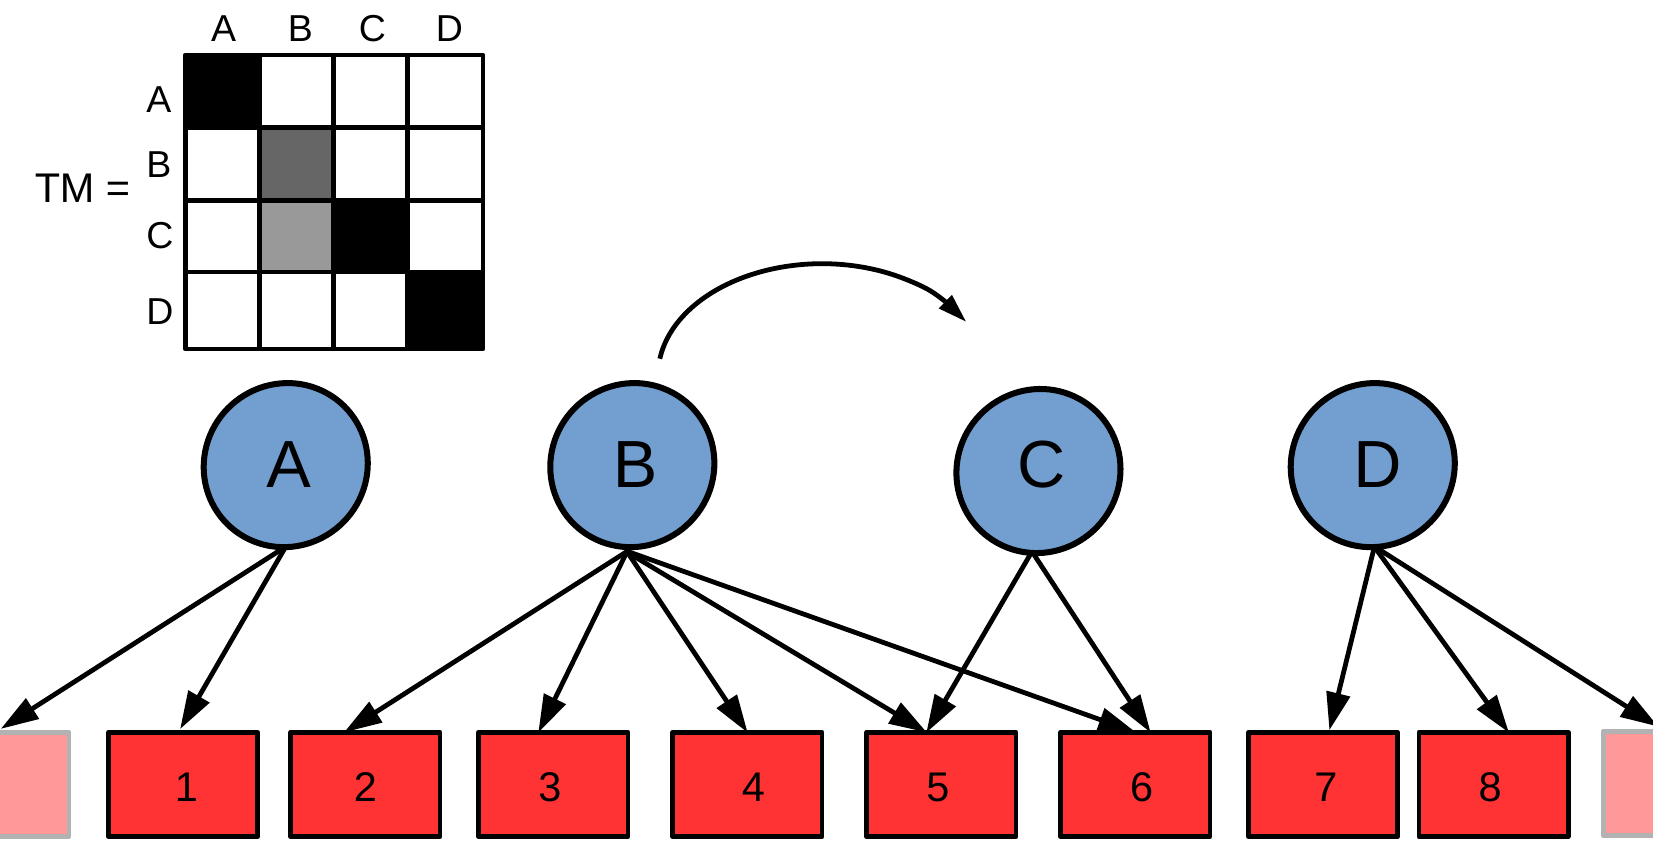

A
B
C
D
A
B
TM =
C
D
A
B
C
D
1
2
3
4
5
6
7
8